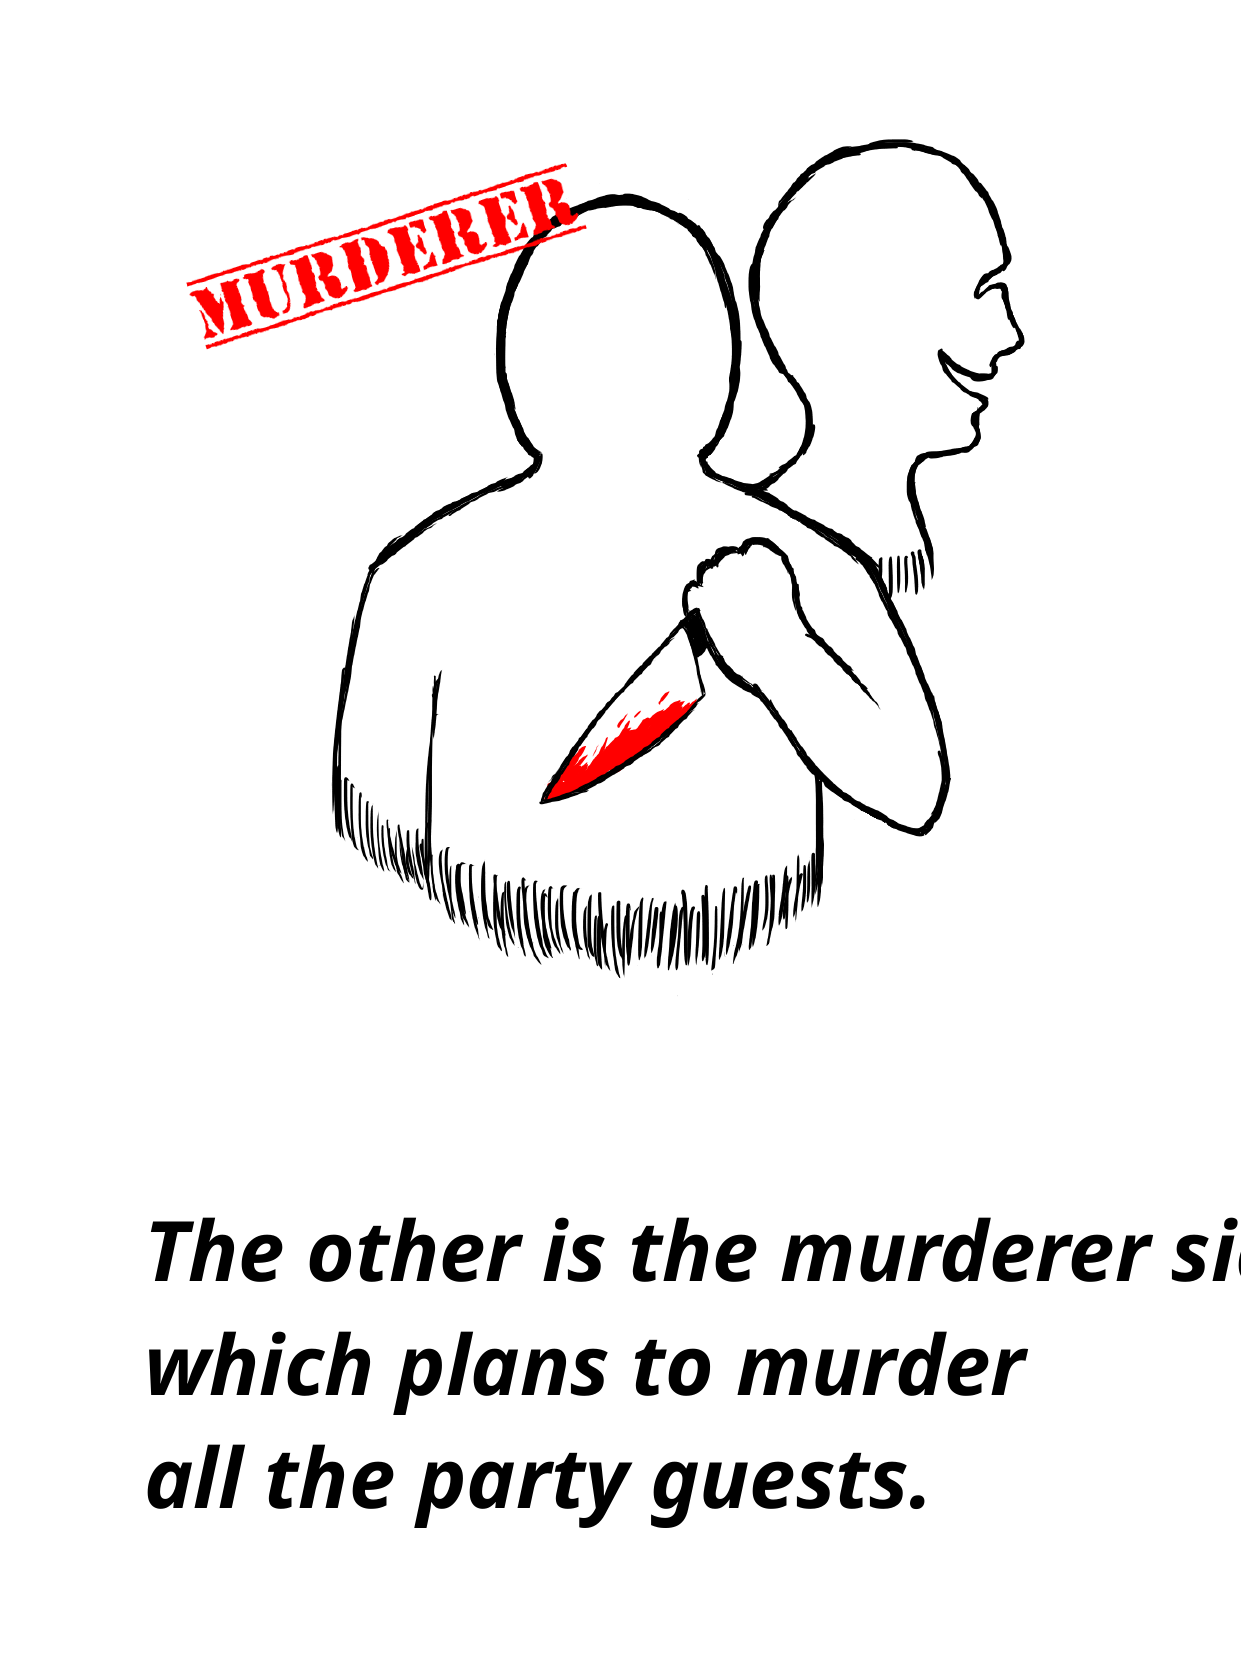

The other is the murderer side
which plans to murder
all the party guests.